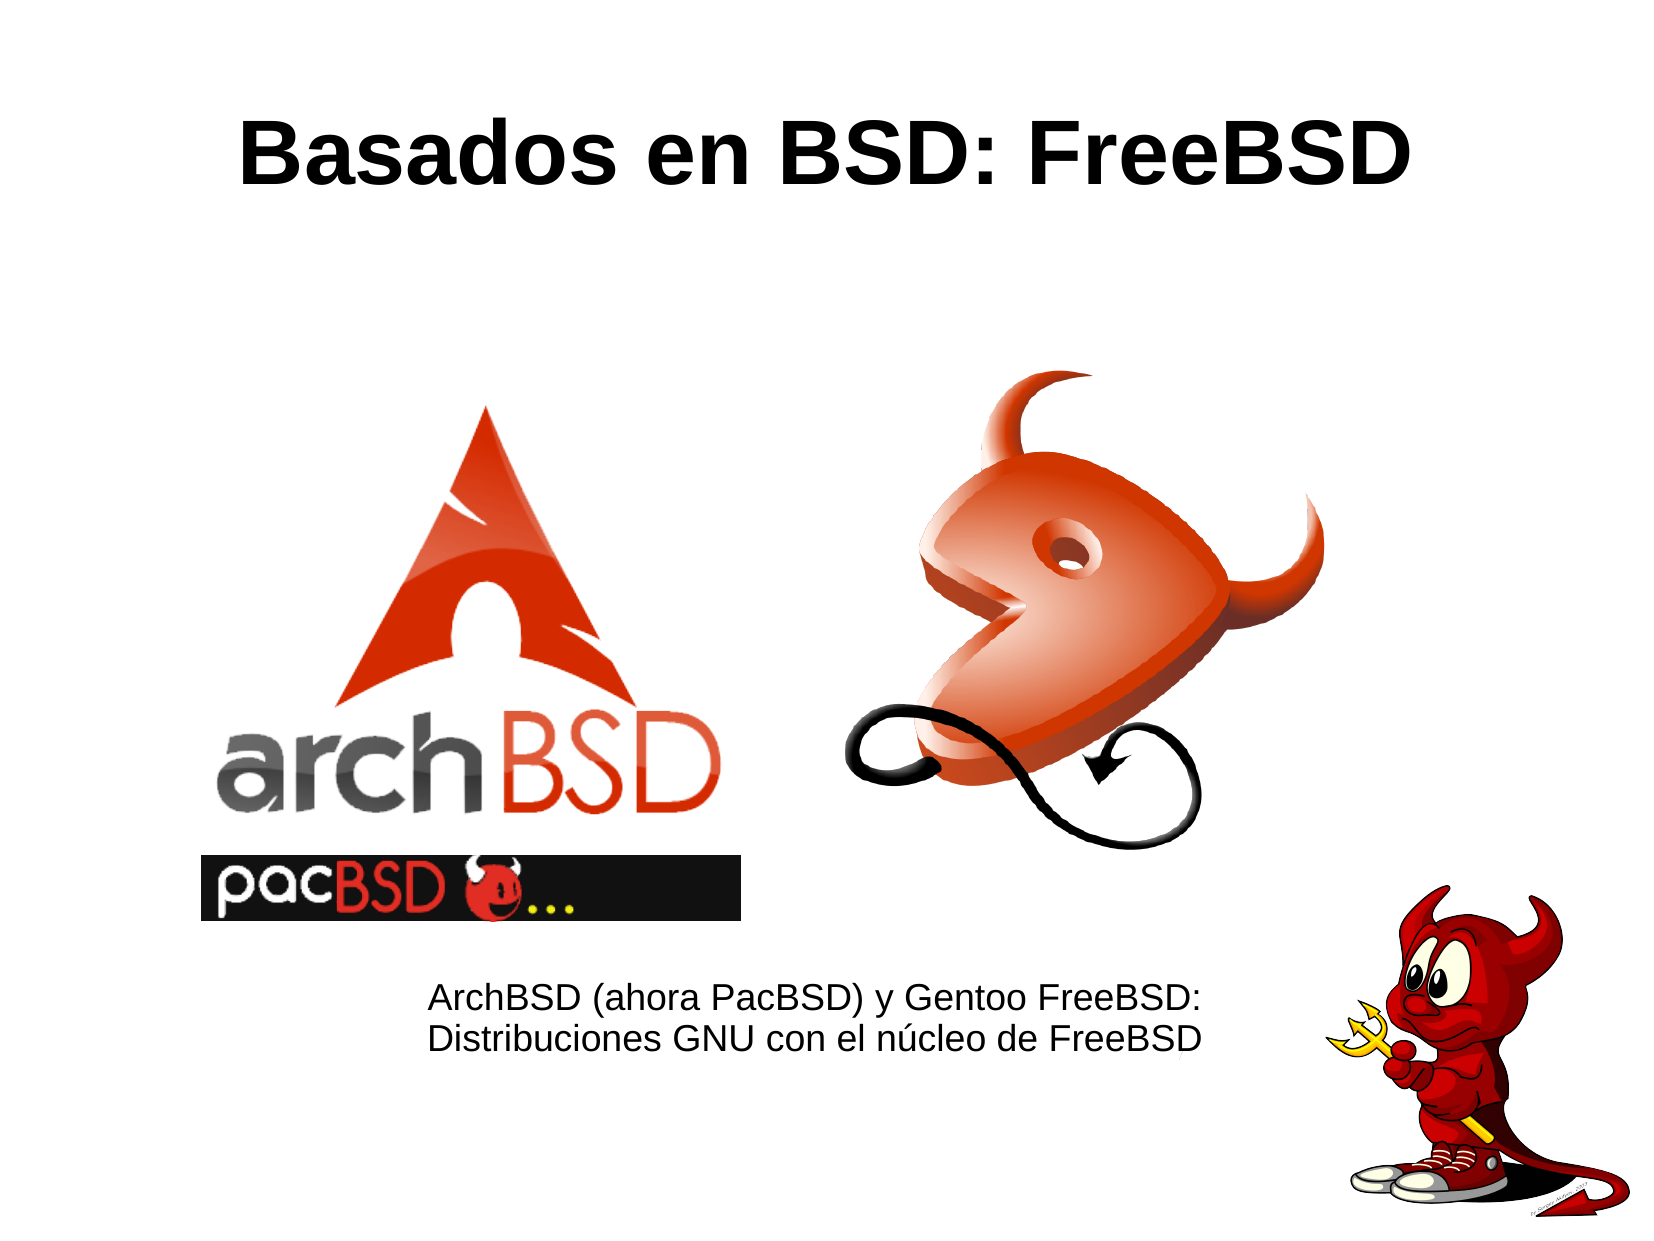

# Basados en BSD: FreeBSD
ArchBSD (ahora PacBSD) y Gentoo FreeBSD:
Distribuciones GNU con el núcleo de FreeBSD